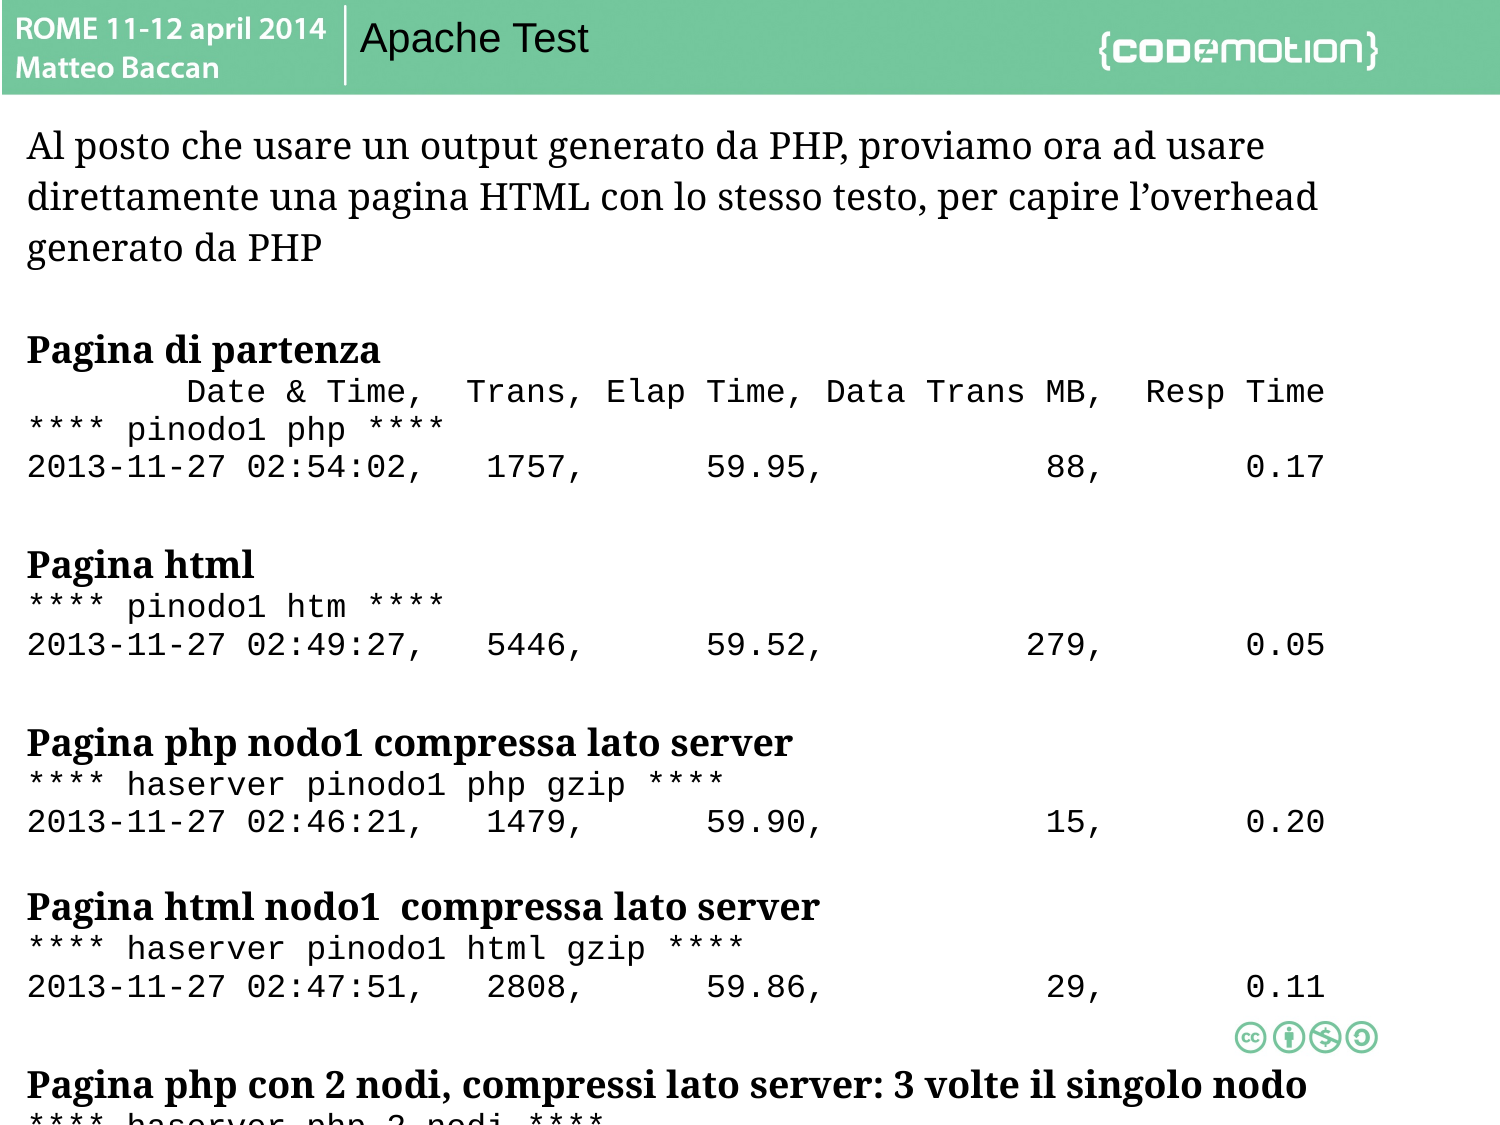

# Apache Test
Al posto che usare un output generato da PHP, proviamo ora ad usare direttamente una pagina HTML con lo stesso testo, per capire l’overhead generato da PHP
Pagina di partenza
 Date & Time, Trans, Elap Time, Data Trans MB, Resp Time
**** pinodo1 php ****
2013-11-27 02:54:02, 1757, 59.95, 88, 0.17
Pagina html
**** pinodo1 htm ****
2013-11-27 02:49:27, 5446, 59.52, 279, 0.05
Pagina php nodo1 compressa lato server
**** haserver pinodo1 php gzip ****
2013-11-27 02:46:21, 1479, 59.90, 15, 0.20
Pagina html nodo1 compressa lato server
**** haserver pinodo1 html gzip ****
2013-11-27 02:47:51, 2808, 59.86, 29, 0.11
Pagina php con 2 nodi, compressi lato server: 3 volte il singolo nodo
**** haserver php 2 nodi ****
2013-11-27 03:13:07, 2580, 59.47, 26, 0.12